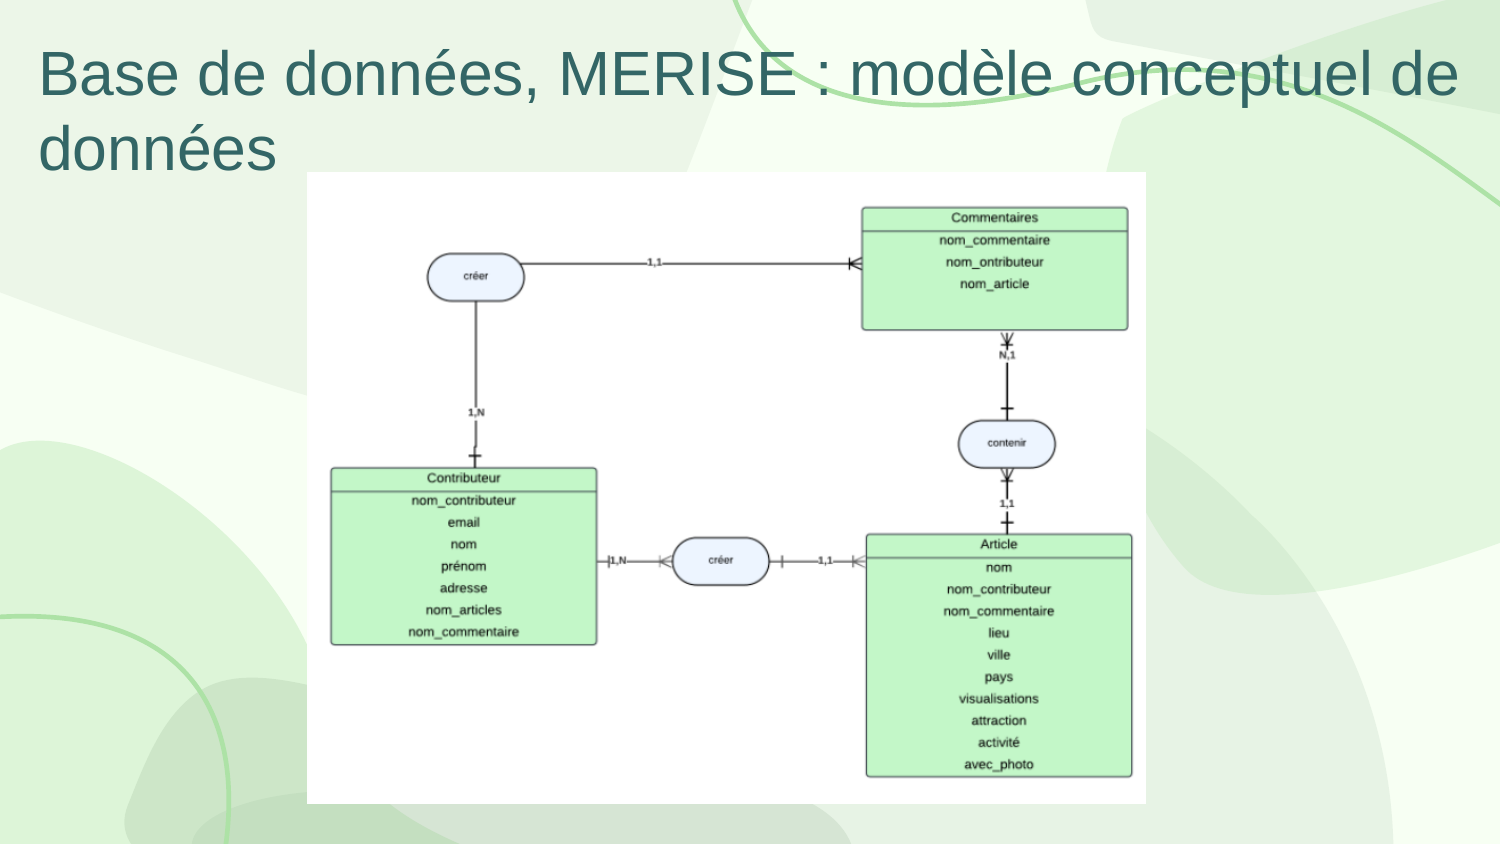

# Base de données, MERISE : modèle conceptuel de données